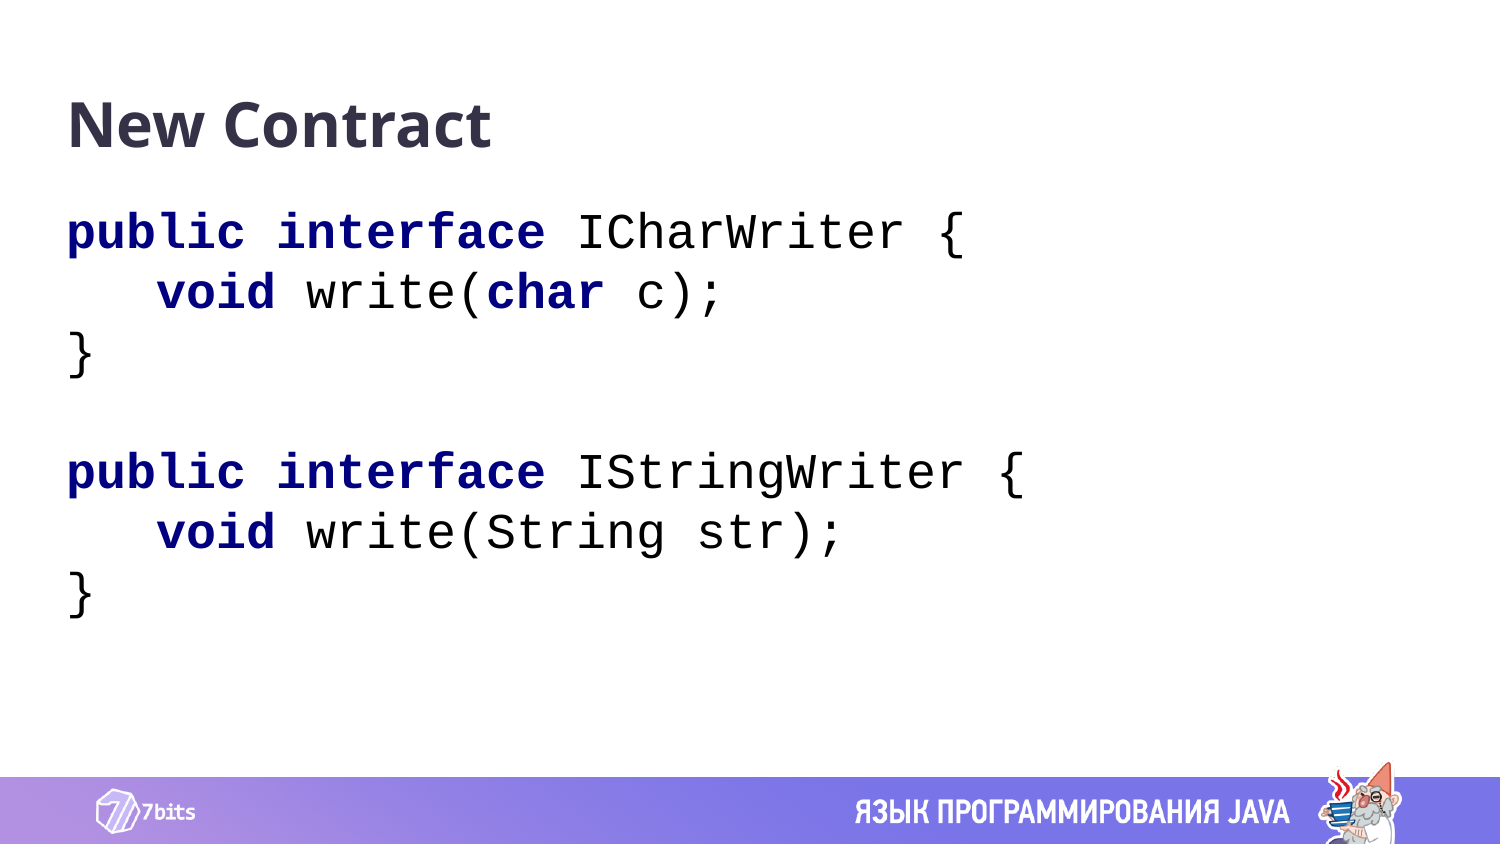

# New Contract
public interface ICharWriter {
 void write(char c);
}
public interface IStringWriter {
 void write(String str);
}